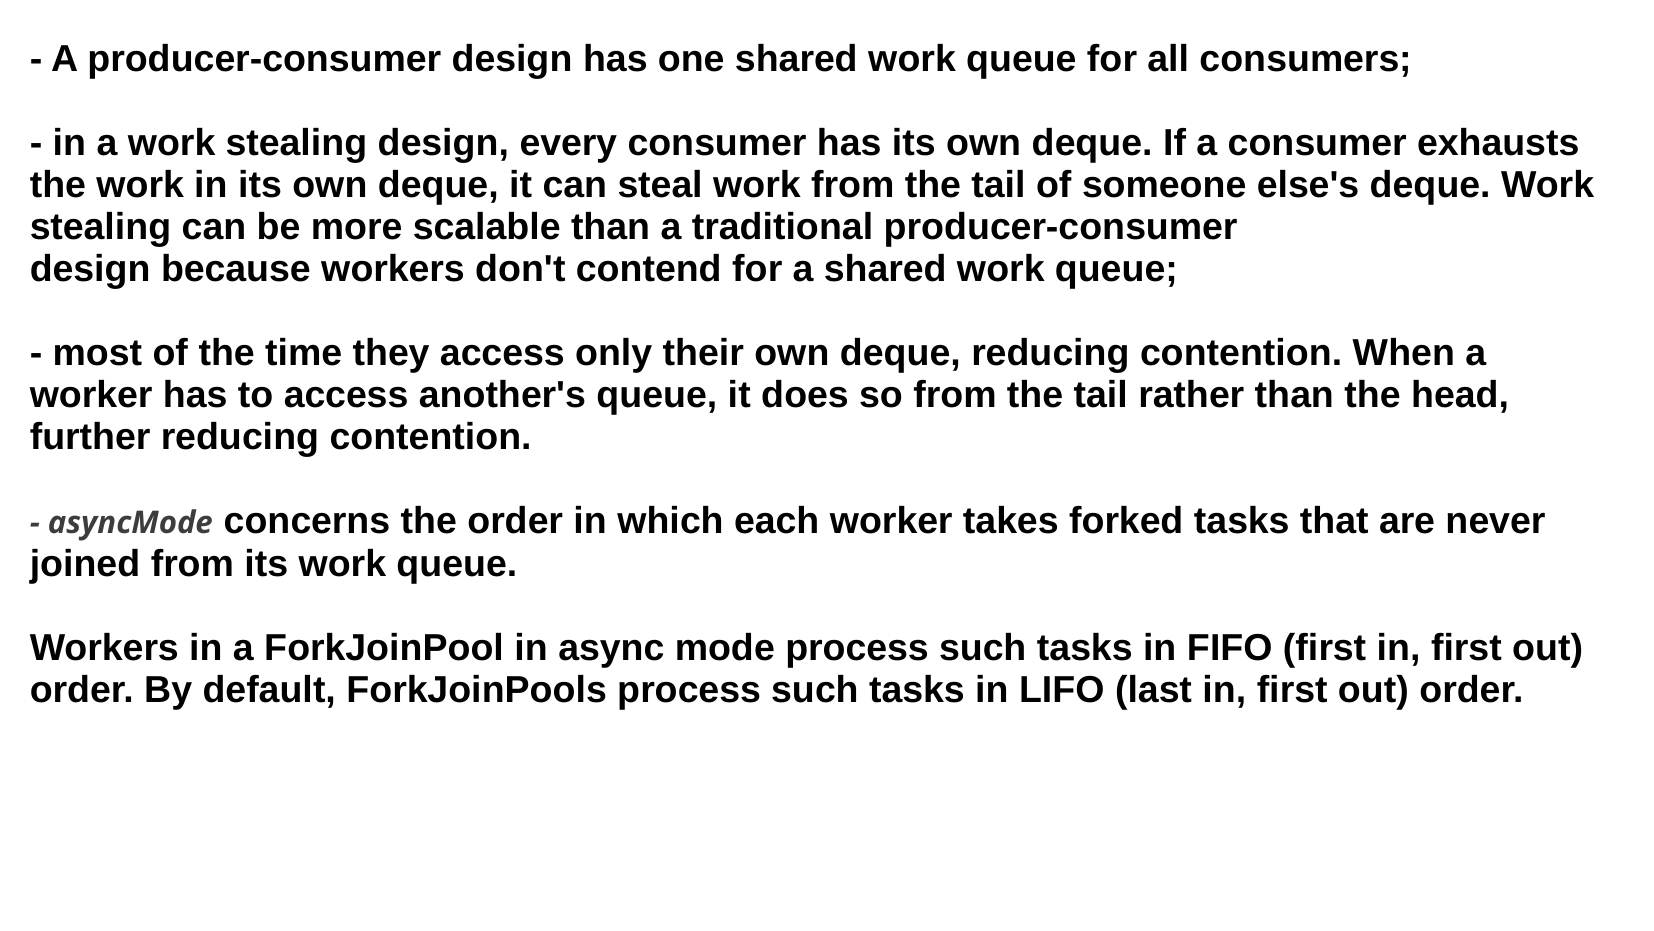

- A producer-consumer design has one shared work queue for all consumers;
- in a work stealing design, every consumer has its own deque. If a consumer exhausts the work in its own deque, it can steal work from the tail of someone else's deque. Work stealing can be more scalable than a traditional producer-consumer
design because workers don't contend for a shared work queue;
- most of the time they access only their own deque, reducing contention. When a worker has to access another's queue, it does so from the tail rather than the head, further reducing contention.
- asyncMode concerns the order in which each worker takes forked tasks that are never joined from its work queue.
Workers in a ForkJoinPool in async mode process such tasks in FIFO (first in, first out) order. By default, ForkJoinPools process such tasks in LIFO (last in, first out) order.